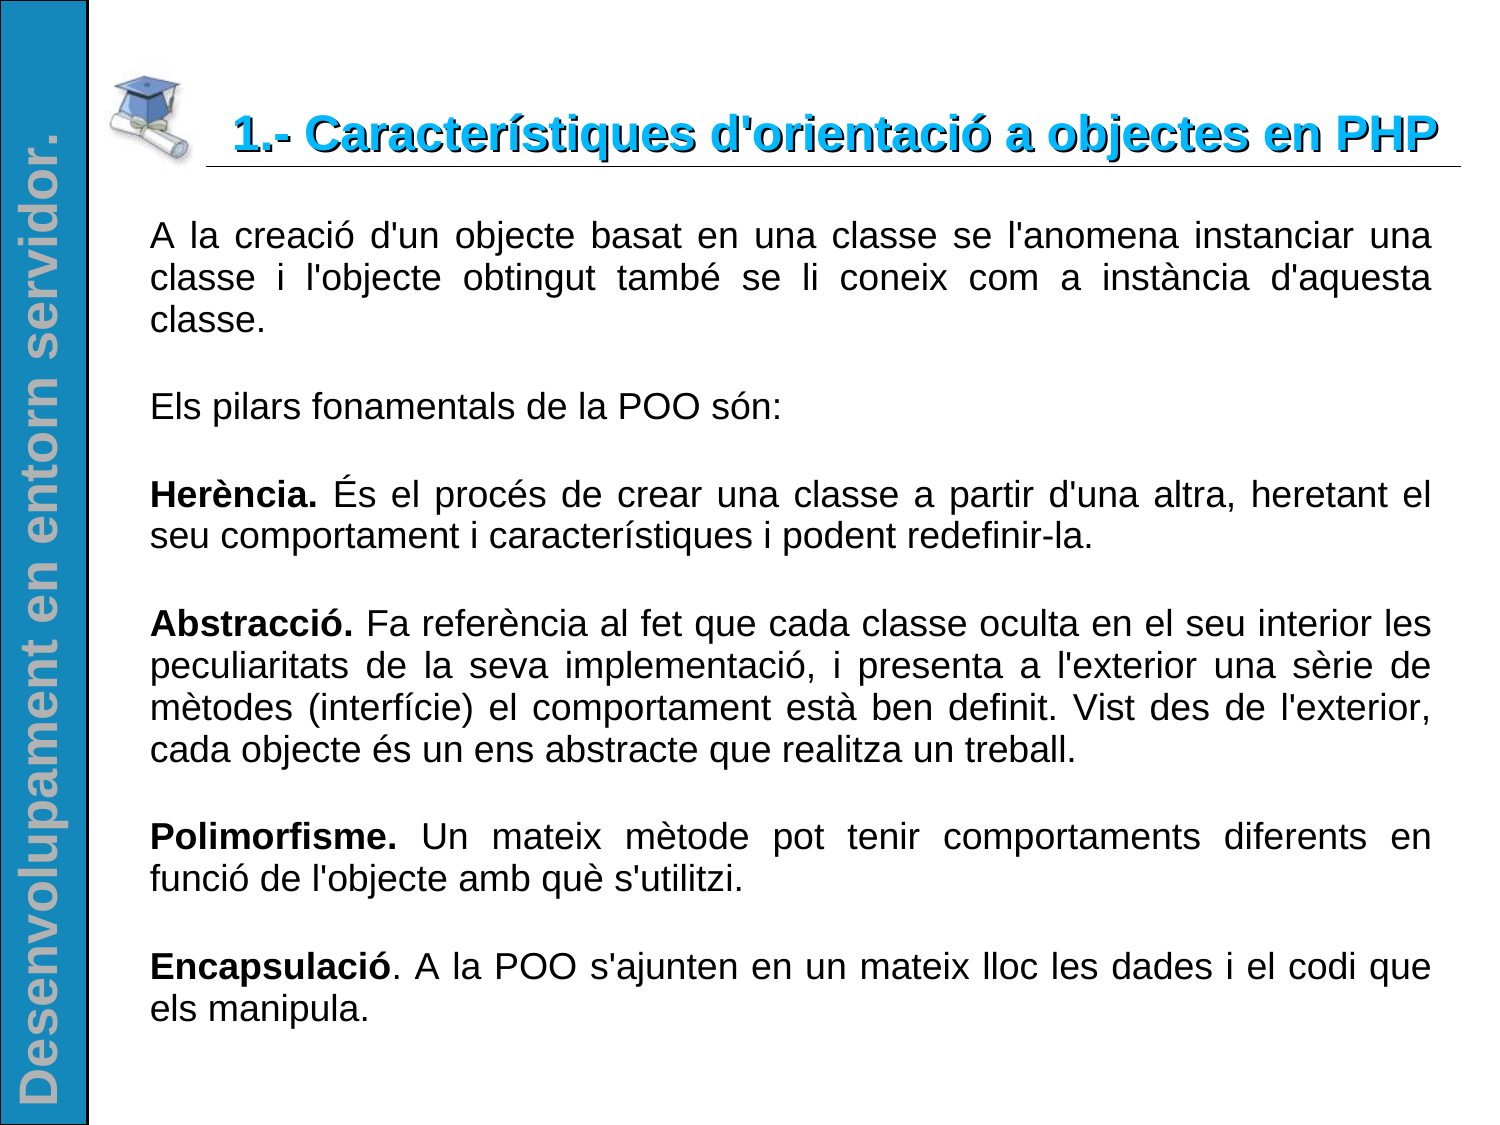

# 1.- Característiques d'orientació a objectes en PHP
A la creació d'un objecte basat en una classe se l'anomena instanciar una classe i l'objecte obtingut també se li coneix com a instància d'aquesta classe.
Els pilars fonamentals de la POO són:
Herència. És el procés de crear una classe a partir d'una altra, heretant el seu comportament i característiques i podent redefinir-la.
Abstracció. Fa referència al fet que cada classe oculta en el seu interior les peculiaritats de la seva implementació, i presenta a l'exterior una sèrie de mètodes (interfície) el comportament està ben definit. Vist des de l'exterior, cada objecte és un ens abstracte que realitza un treball.
Polimorfisme. Un mateix mètode pot tenir comportaments diferents en funció de l'objecte amb què s'utilitzi.
Encapsulació. A la POO s'ajunten en un mateix lloc les dades i el codi que els manipula.